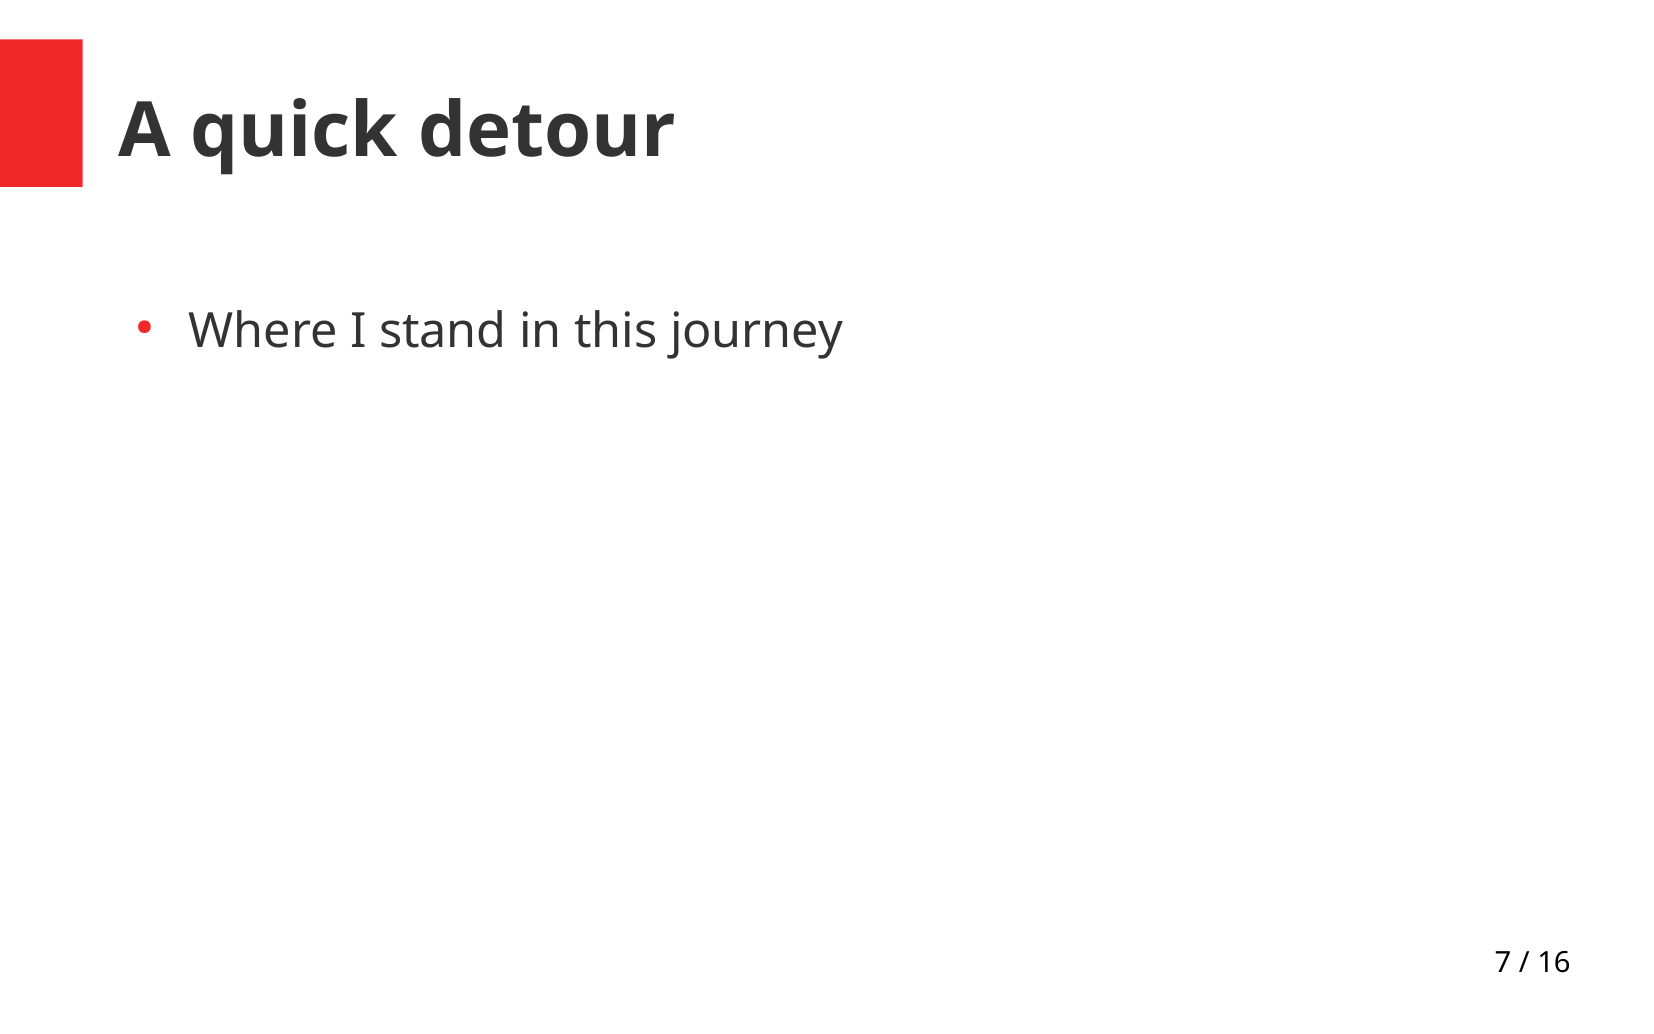

# A quick detour
Where I stand in this journey
7